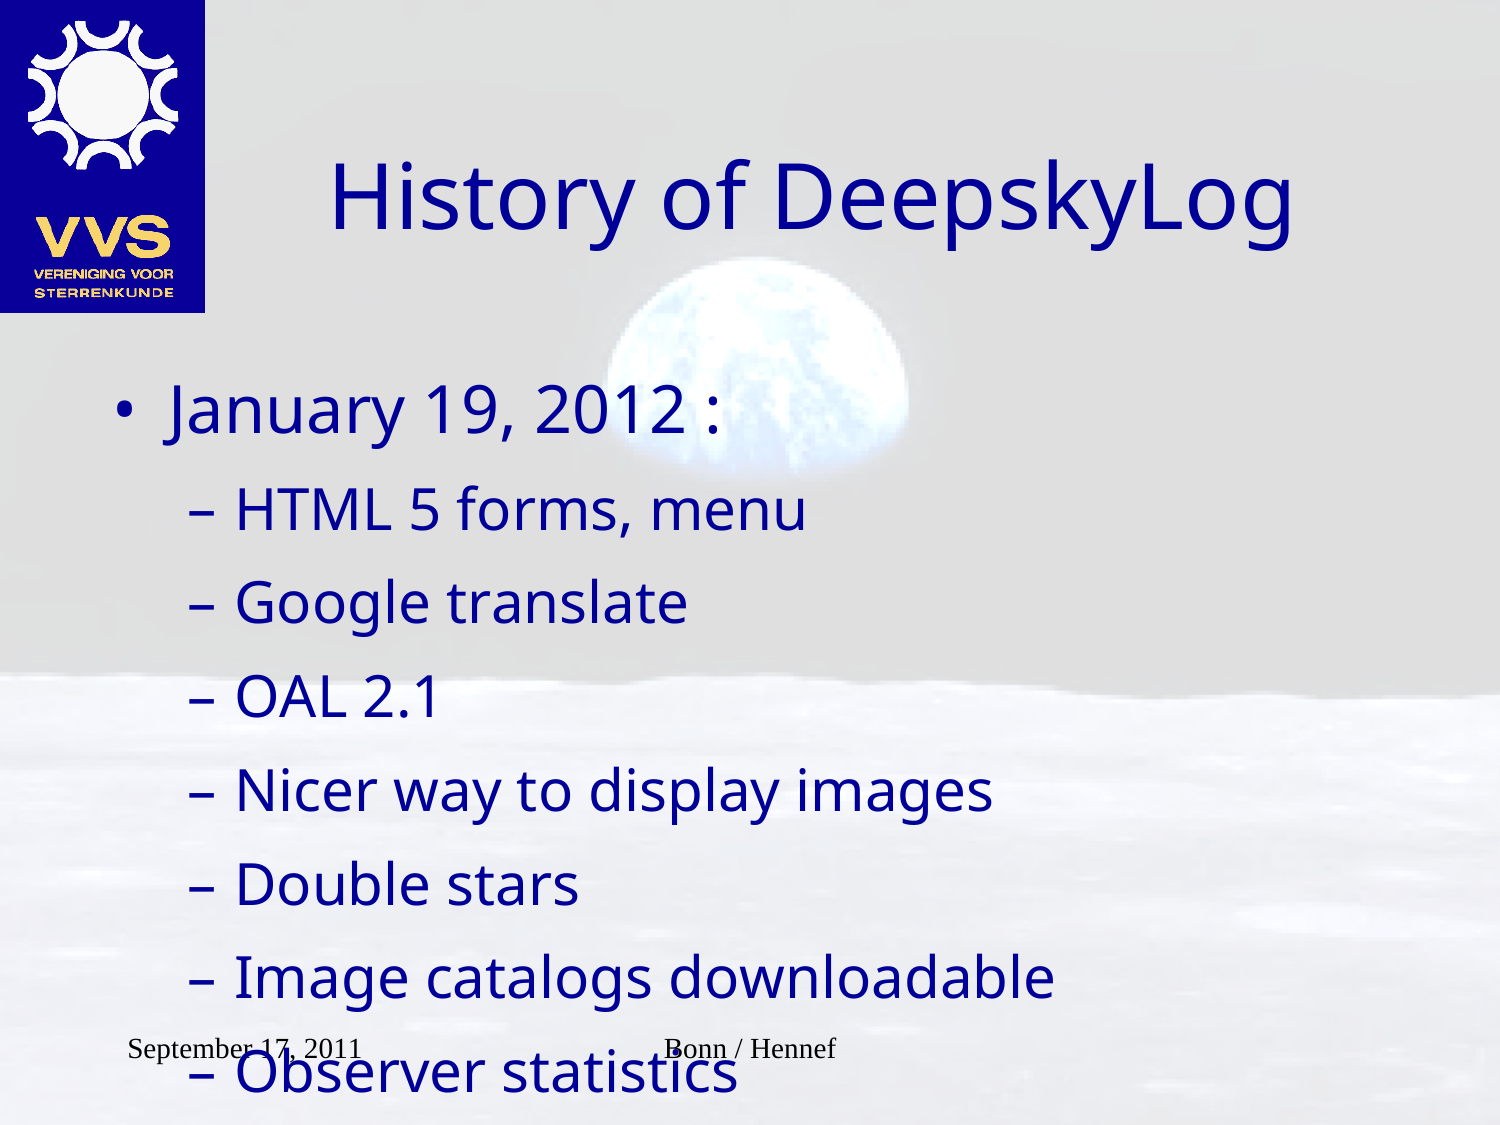

# History of DeepskyLog
January 19, 2012 :
HTML 5 forms, menu
Google translate
OAL 2.1
Nicer way to display images
Double stars
Image catalogs downloadable
Observer statistics
Deep-sky atlas
September 17, 2011
Bonn / Hennef